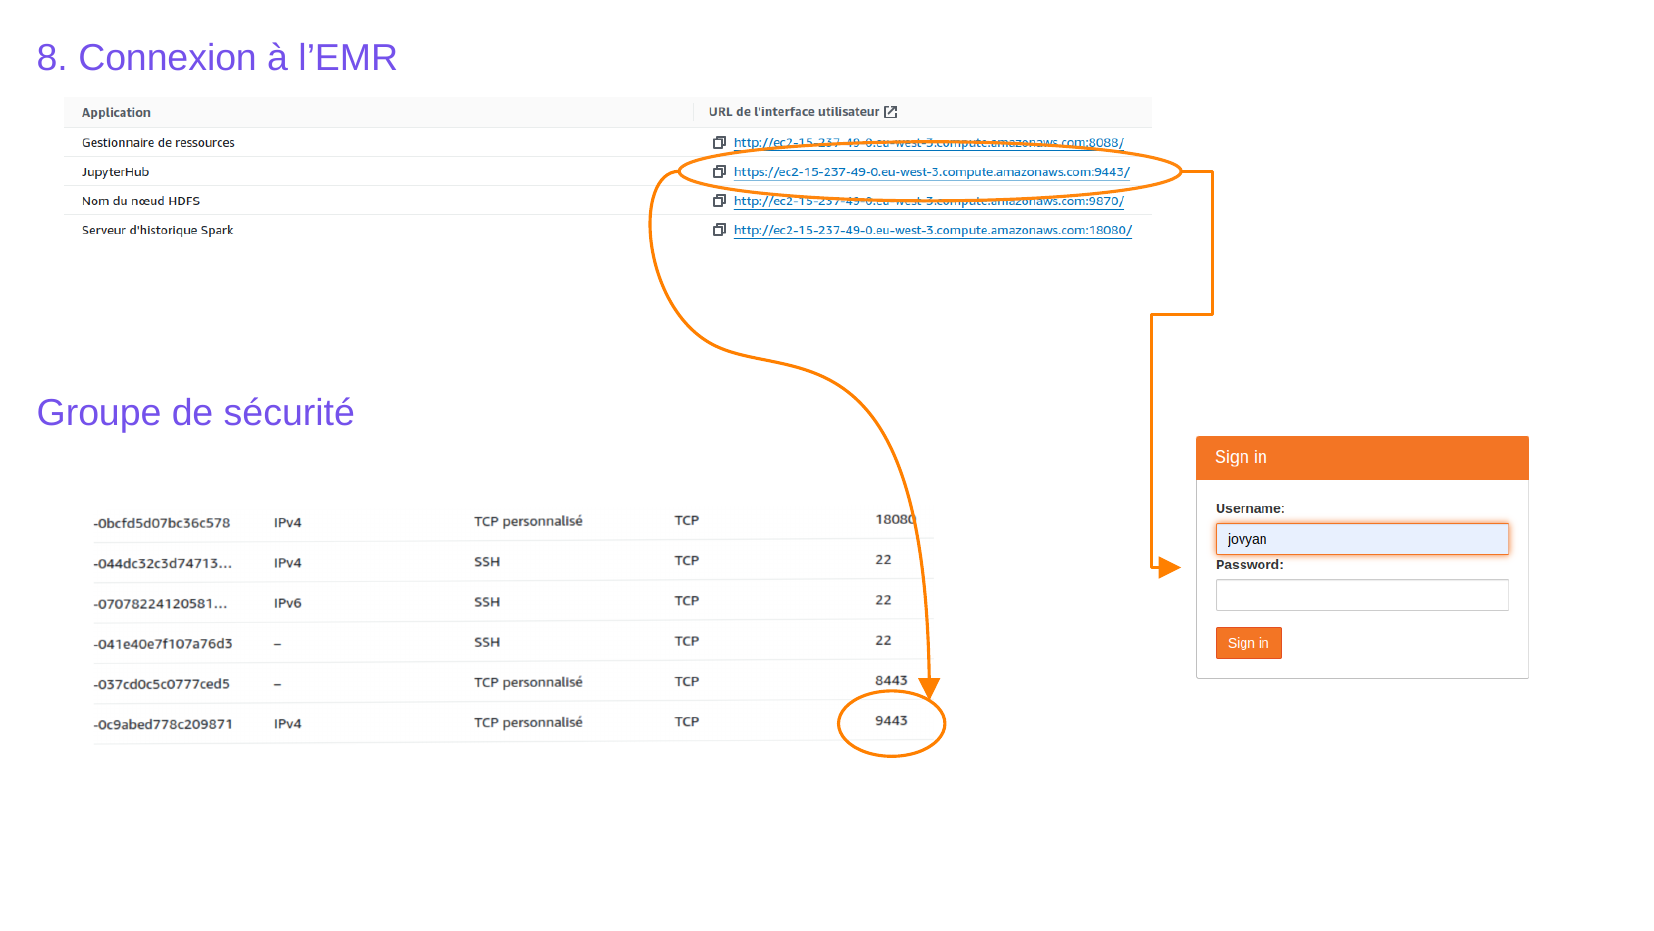

8. Connexion à l’EMR
Groupe de sécurité